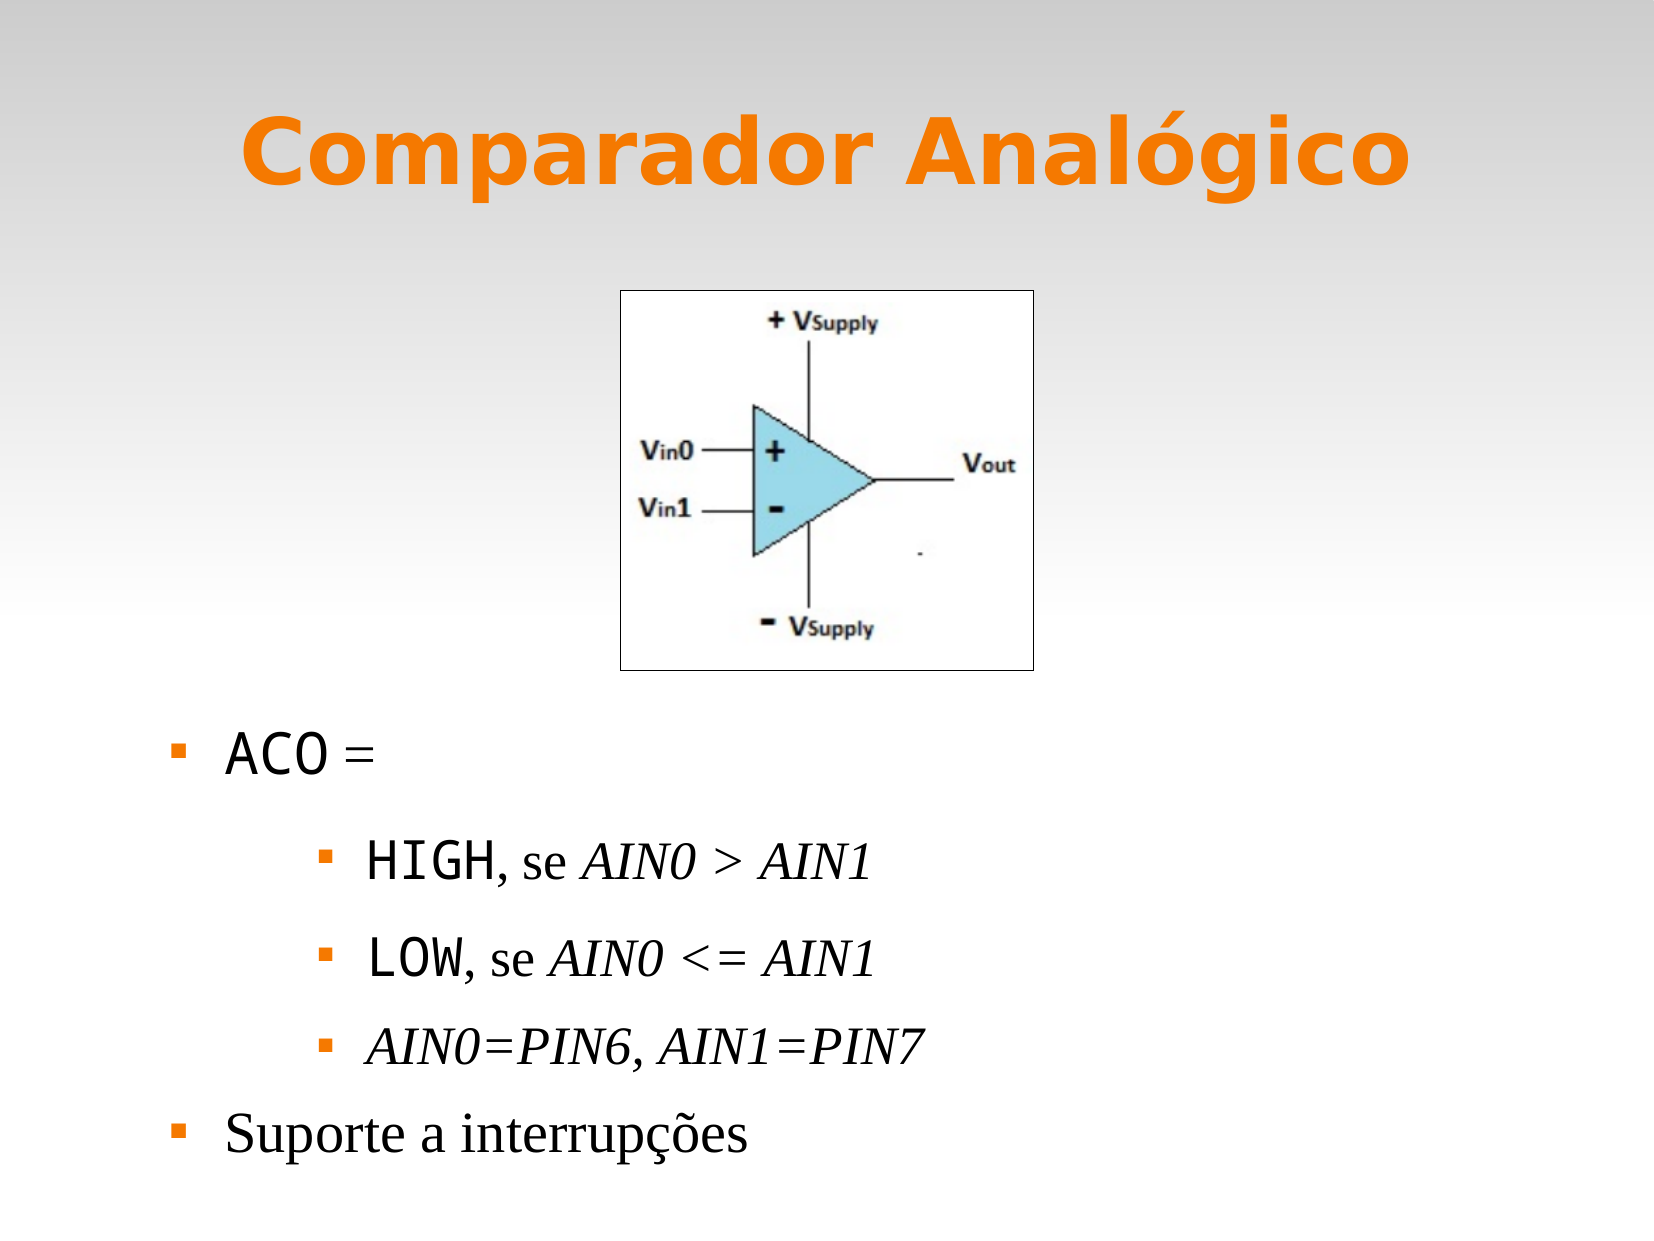

# Comparador Analógico
ACO =
HIGH, se AIN0 > AIN1
LOW, se AIN0 <= AIN1
AIN0=PIN6, AIN1=PIN7
Suporte a interrupções